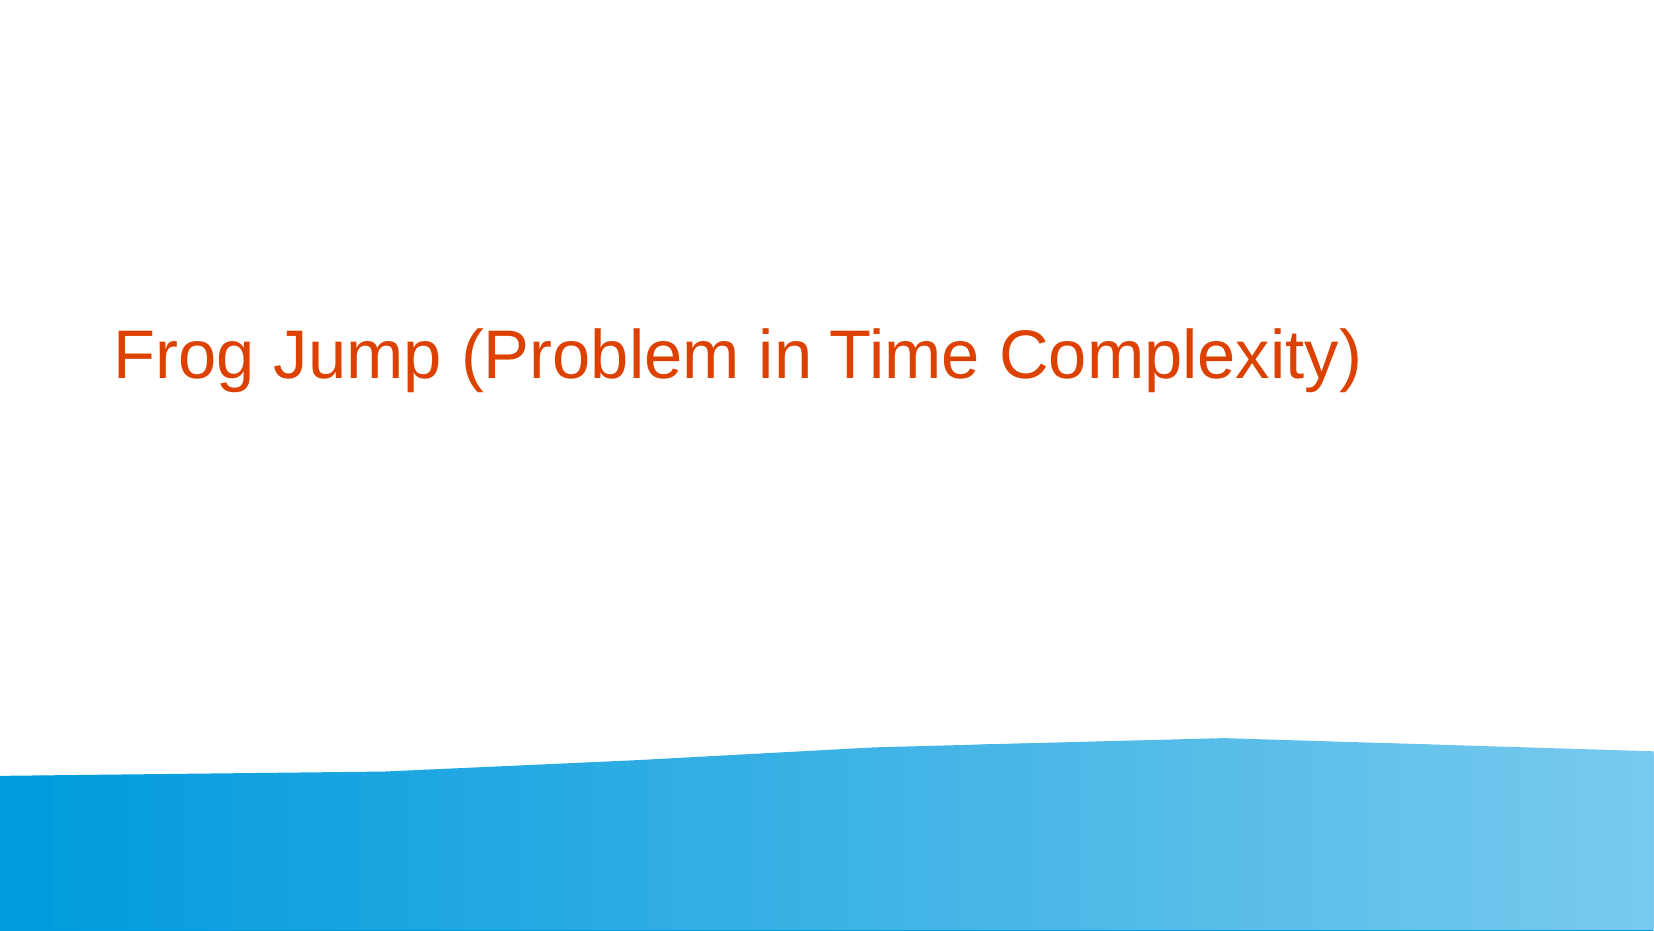

# Frog Jump (Problem in Time Complexity)